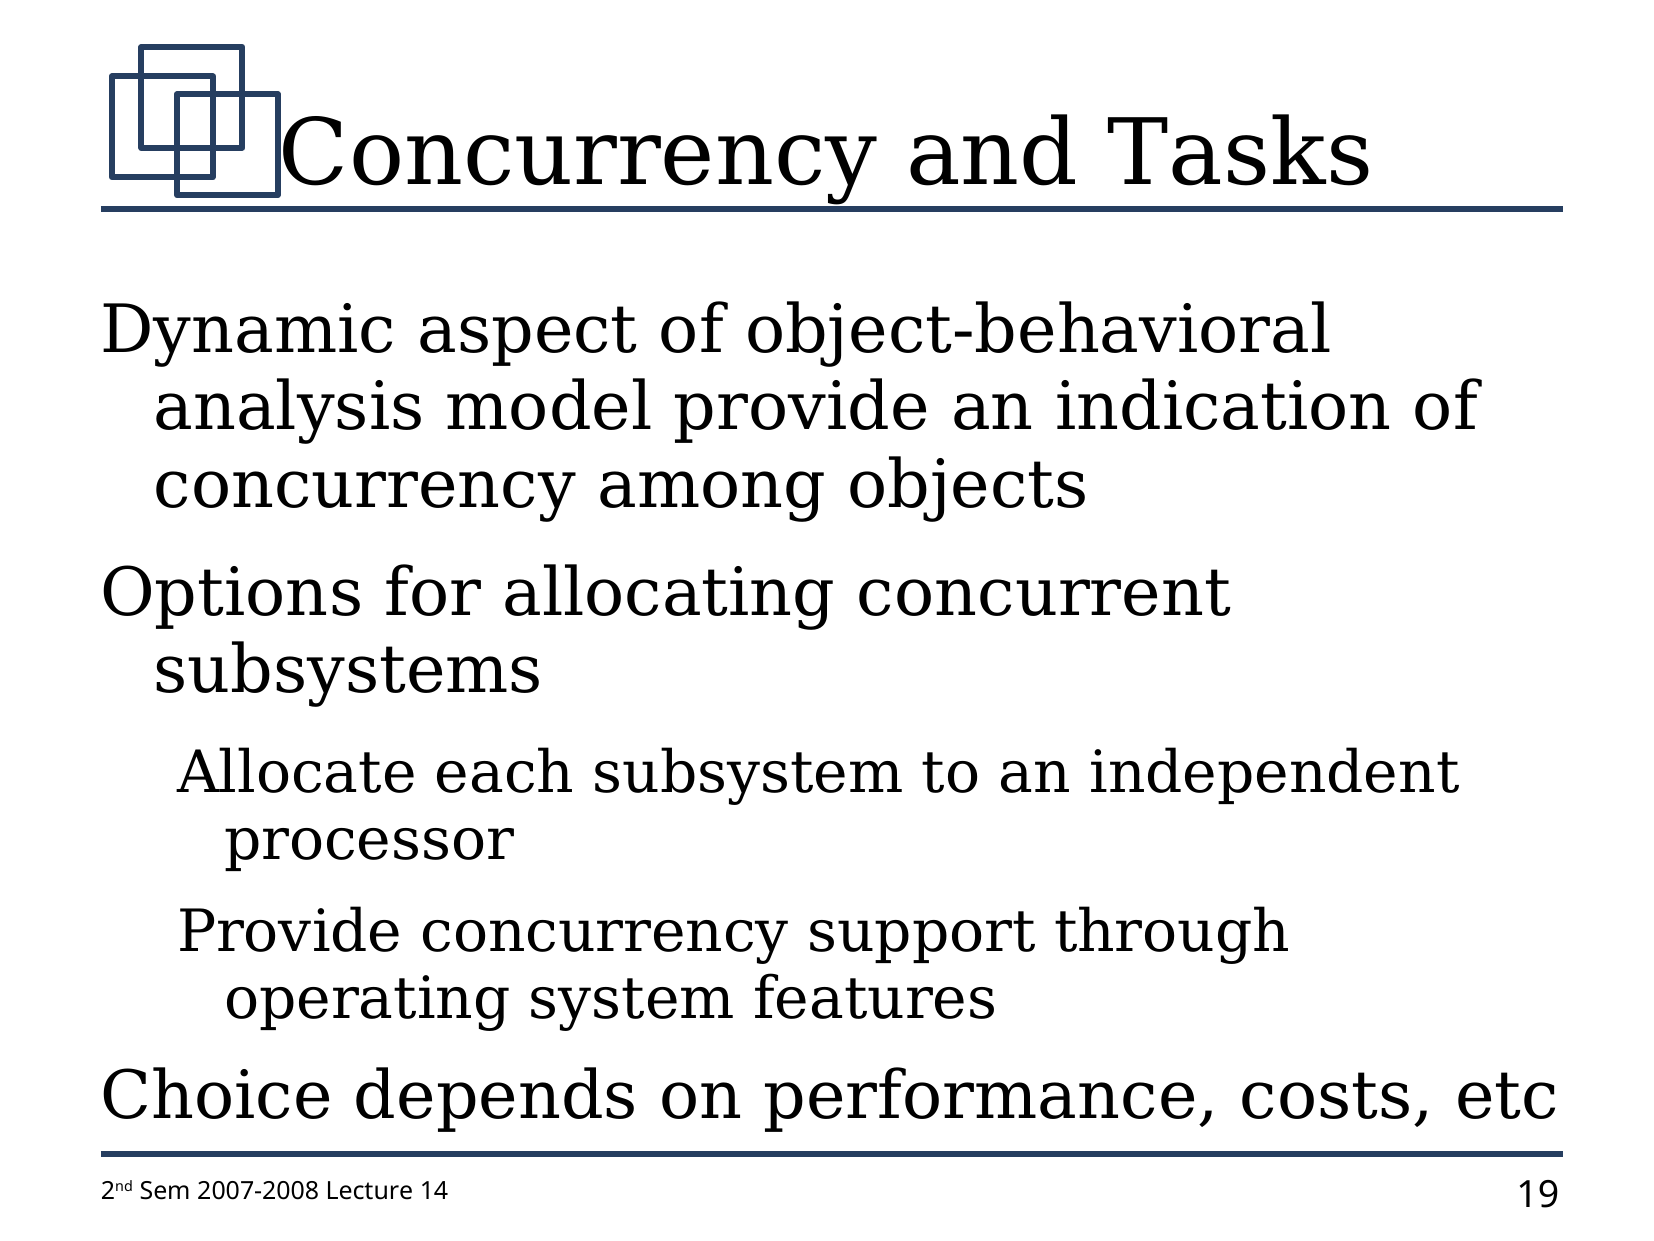

# Concurrency and Tasks
Dynamic aspect of object-behavioral analysis model provide an indication of concurrency among objects
Options for allocating concurrent subsystems
Allocate each subsystem to an independent processor
Provide concurrency support through operating system features
Choice depends on performance, costs, etc